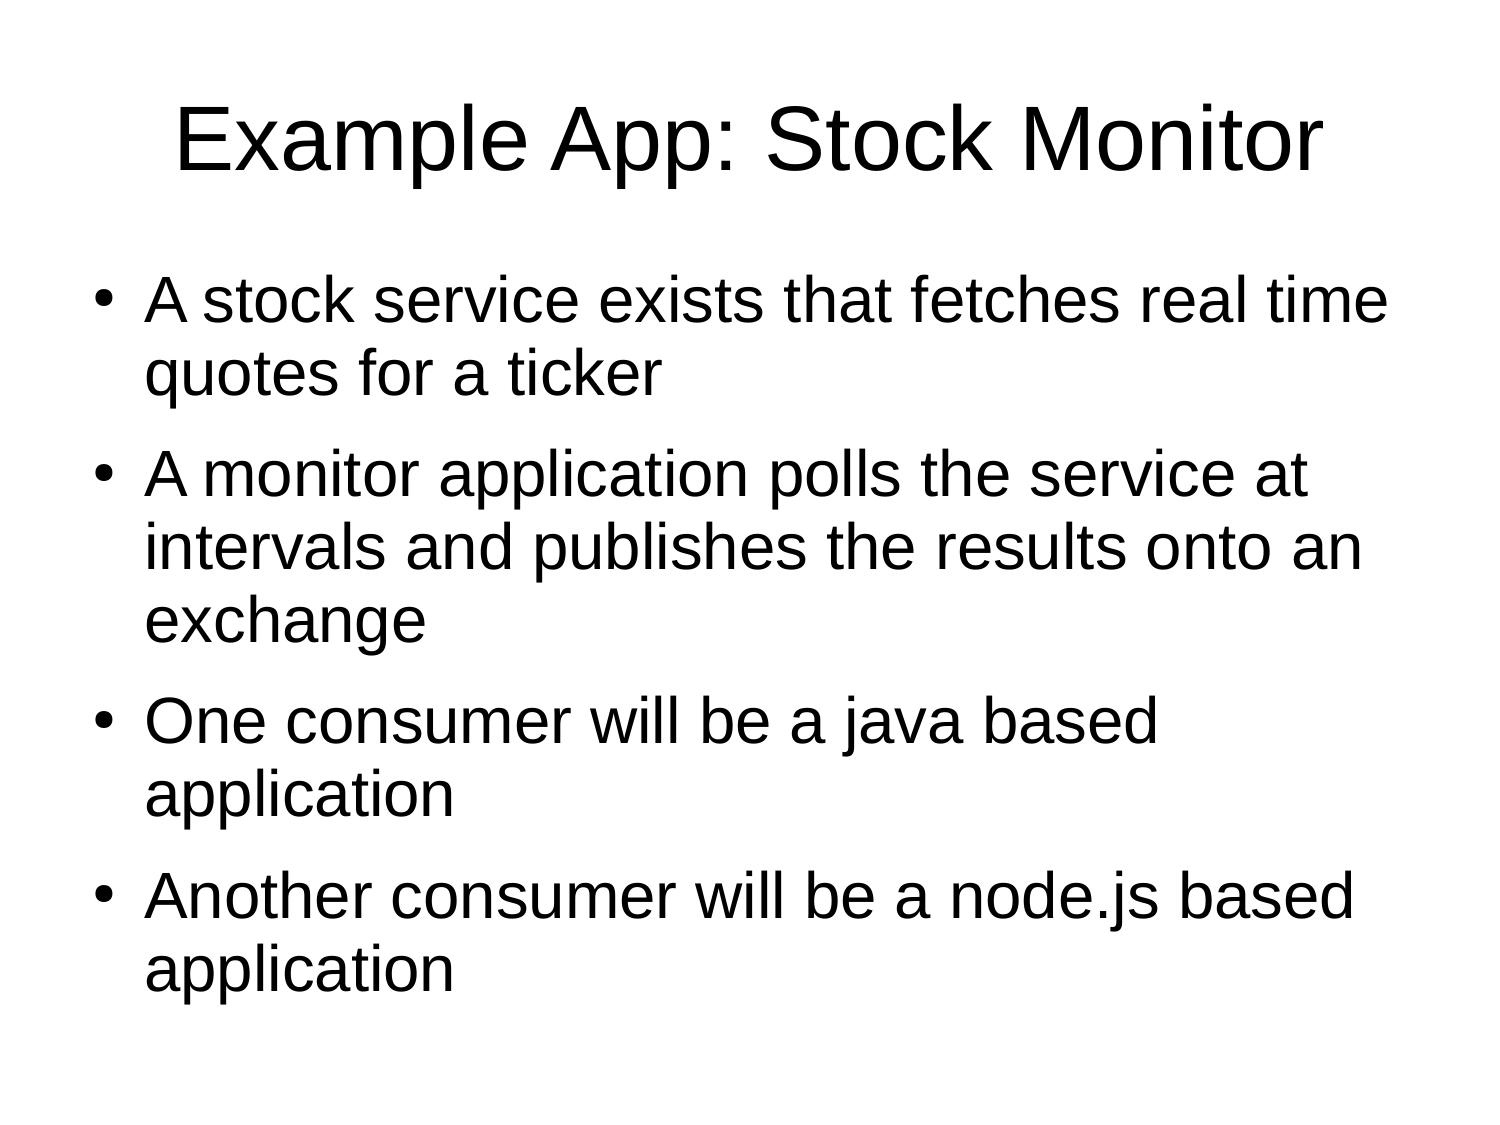

# Example App: Stock Monitor
A stock service exists that fetches real time quotes for a ticker
A monitor application polls the service at intervals and publishes the results onto an exchange
One consumer will be a java based application
Another consumer will be a node.js based application